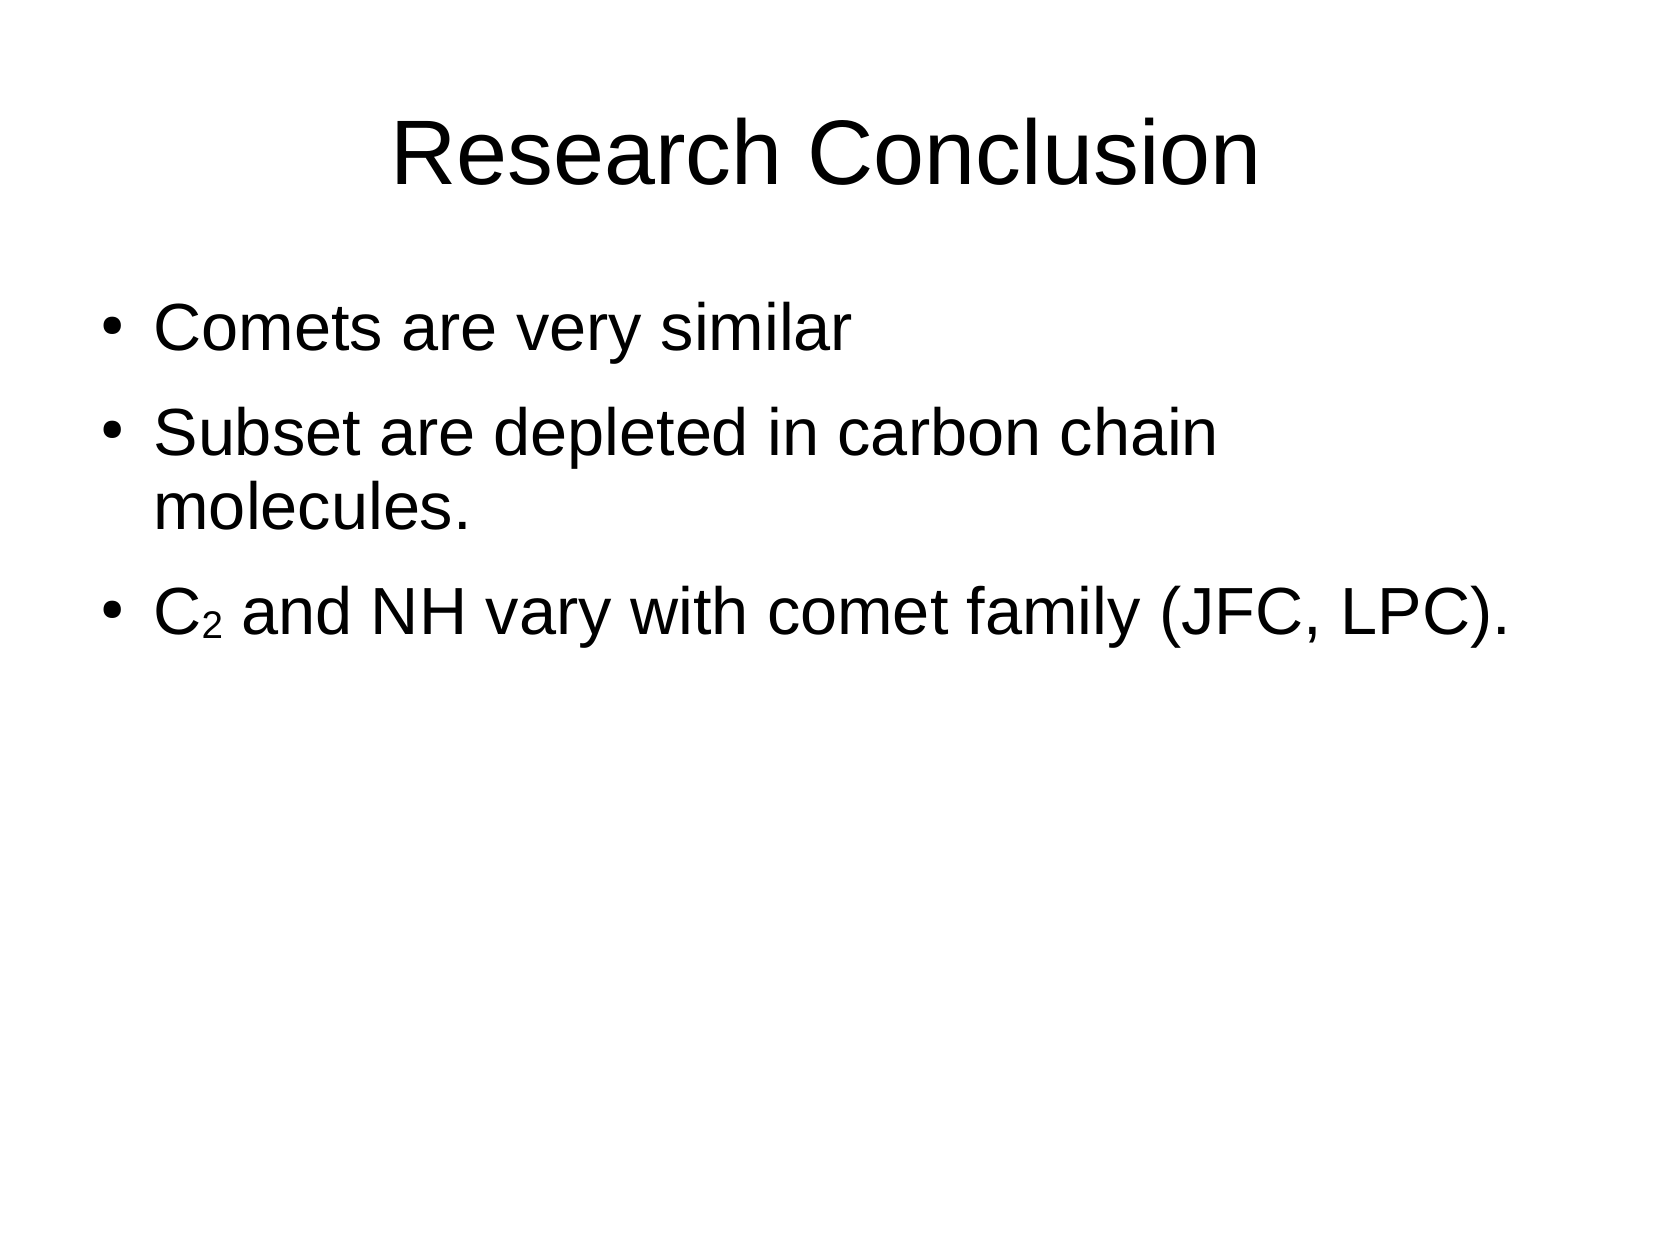

# Research Conclusion
Comets are very similar
Subset are depleted in carbon chain molecules.
C2 and NH vary with comet family (JFC, LPC).